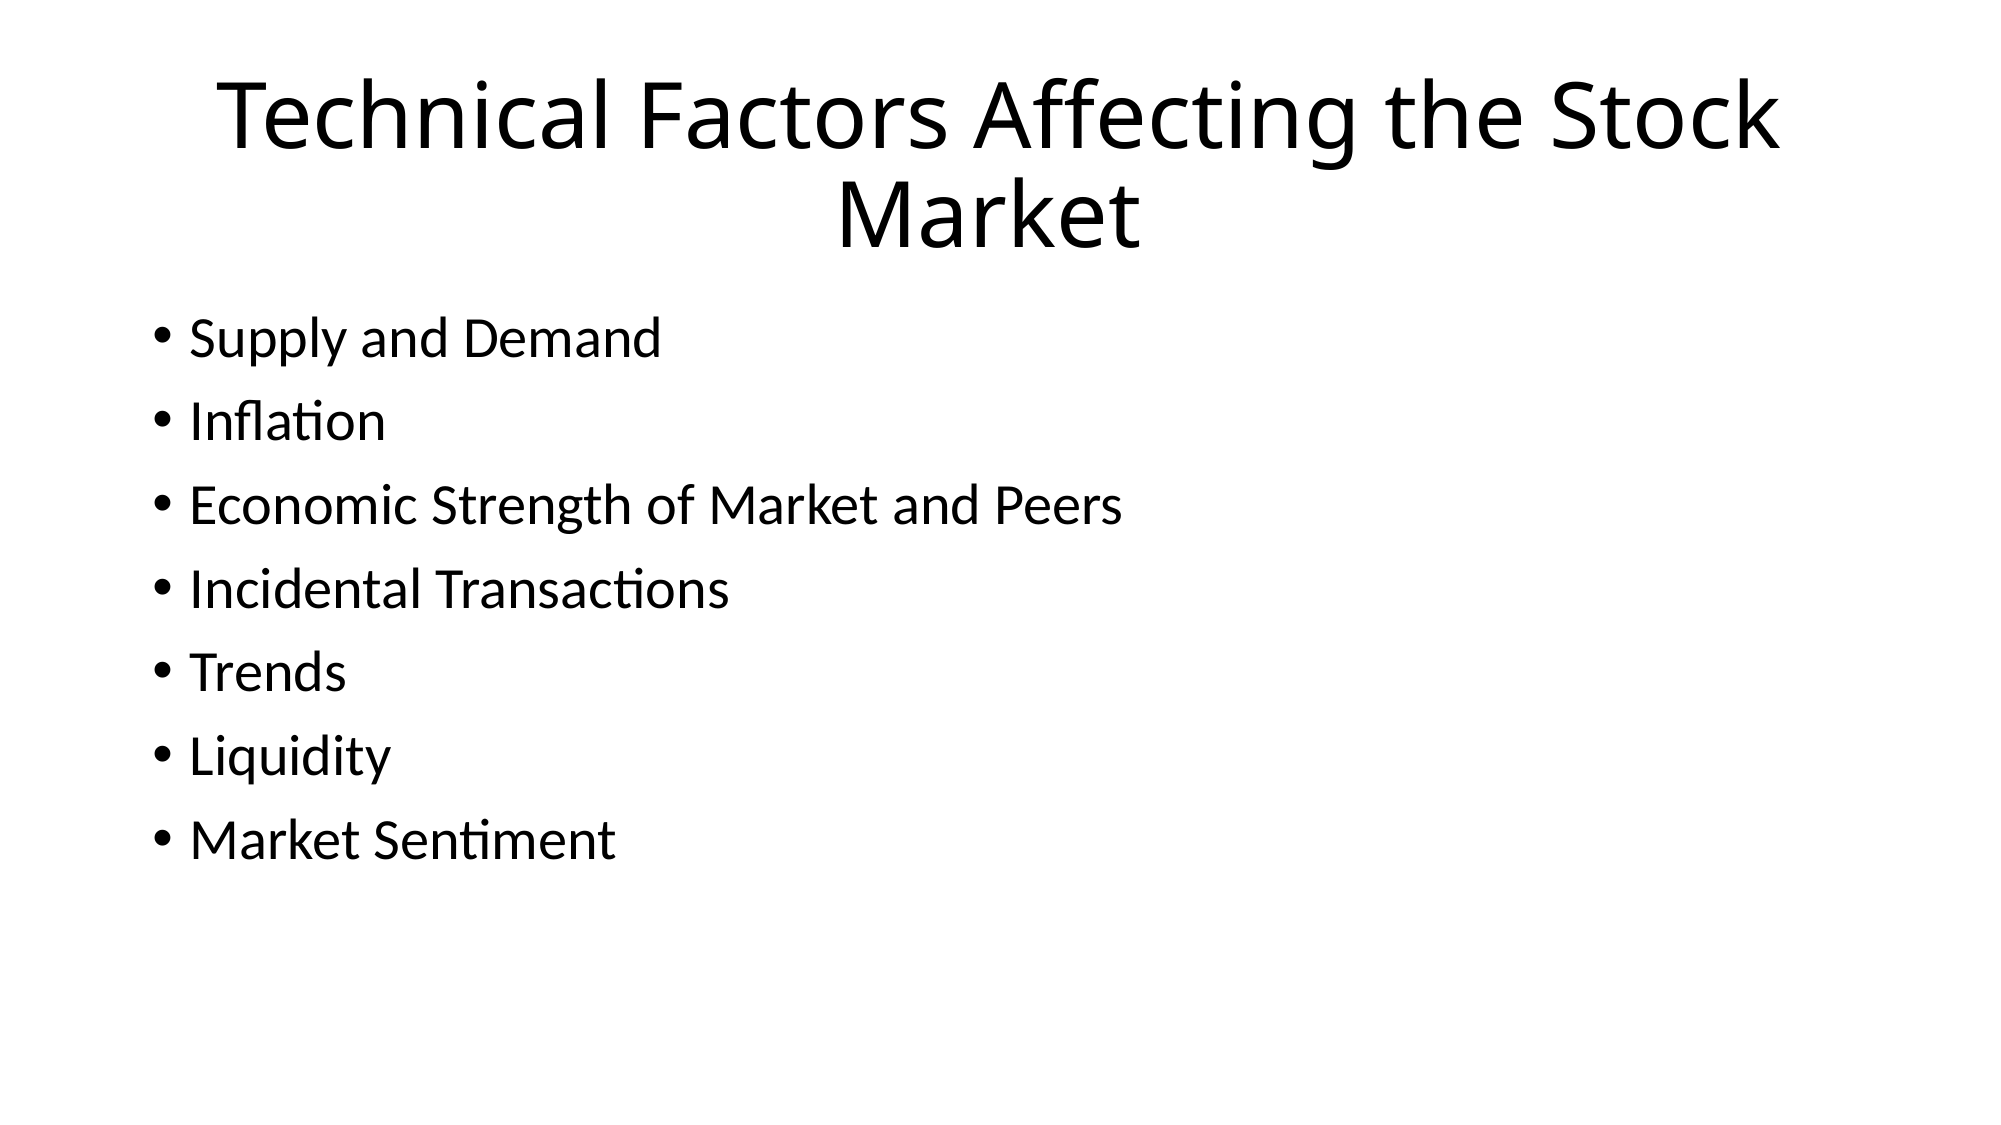

# Technical Factors Affecting the Stock Market
Supply and Demand
Inflation
Economic Strength of Market and Peers
Incidental Transactions
Trends
Liquidity
Market Sentiment